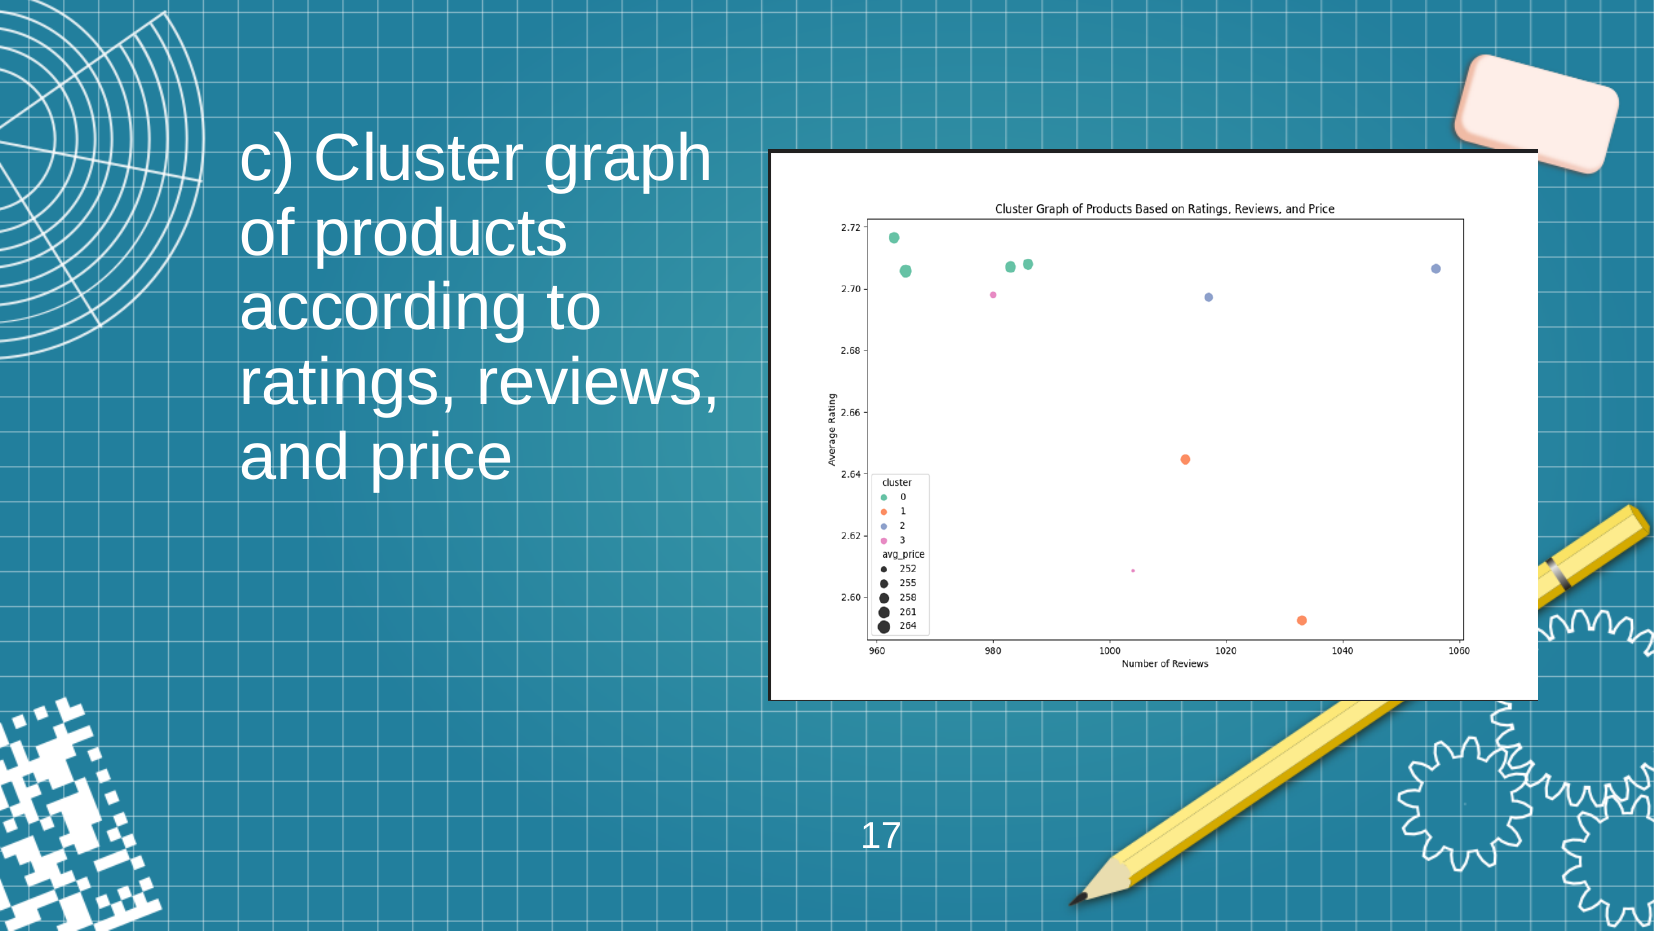

c) Cluster graph of products according to ratings, reviews, and price